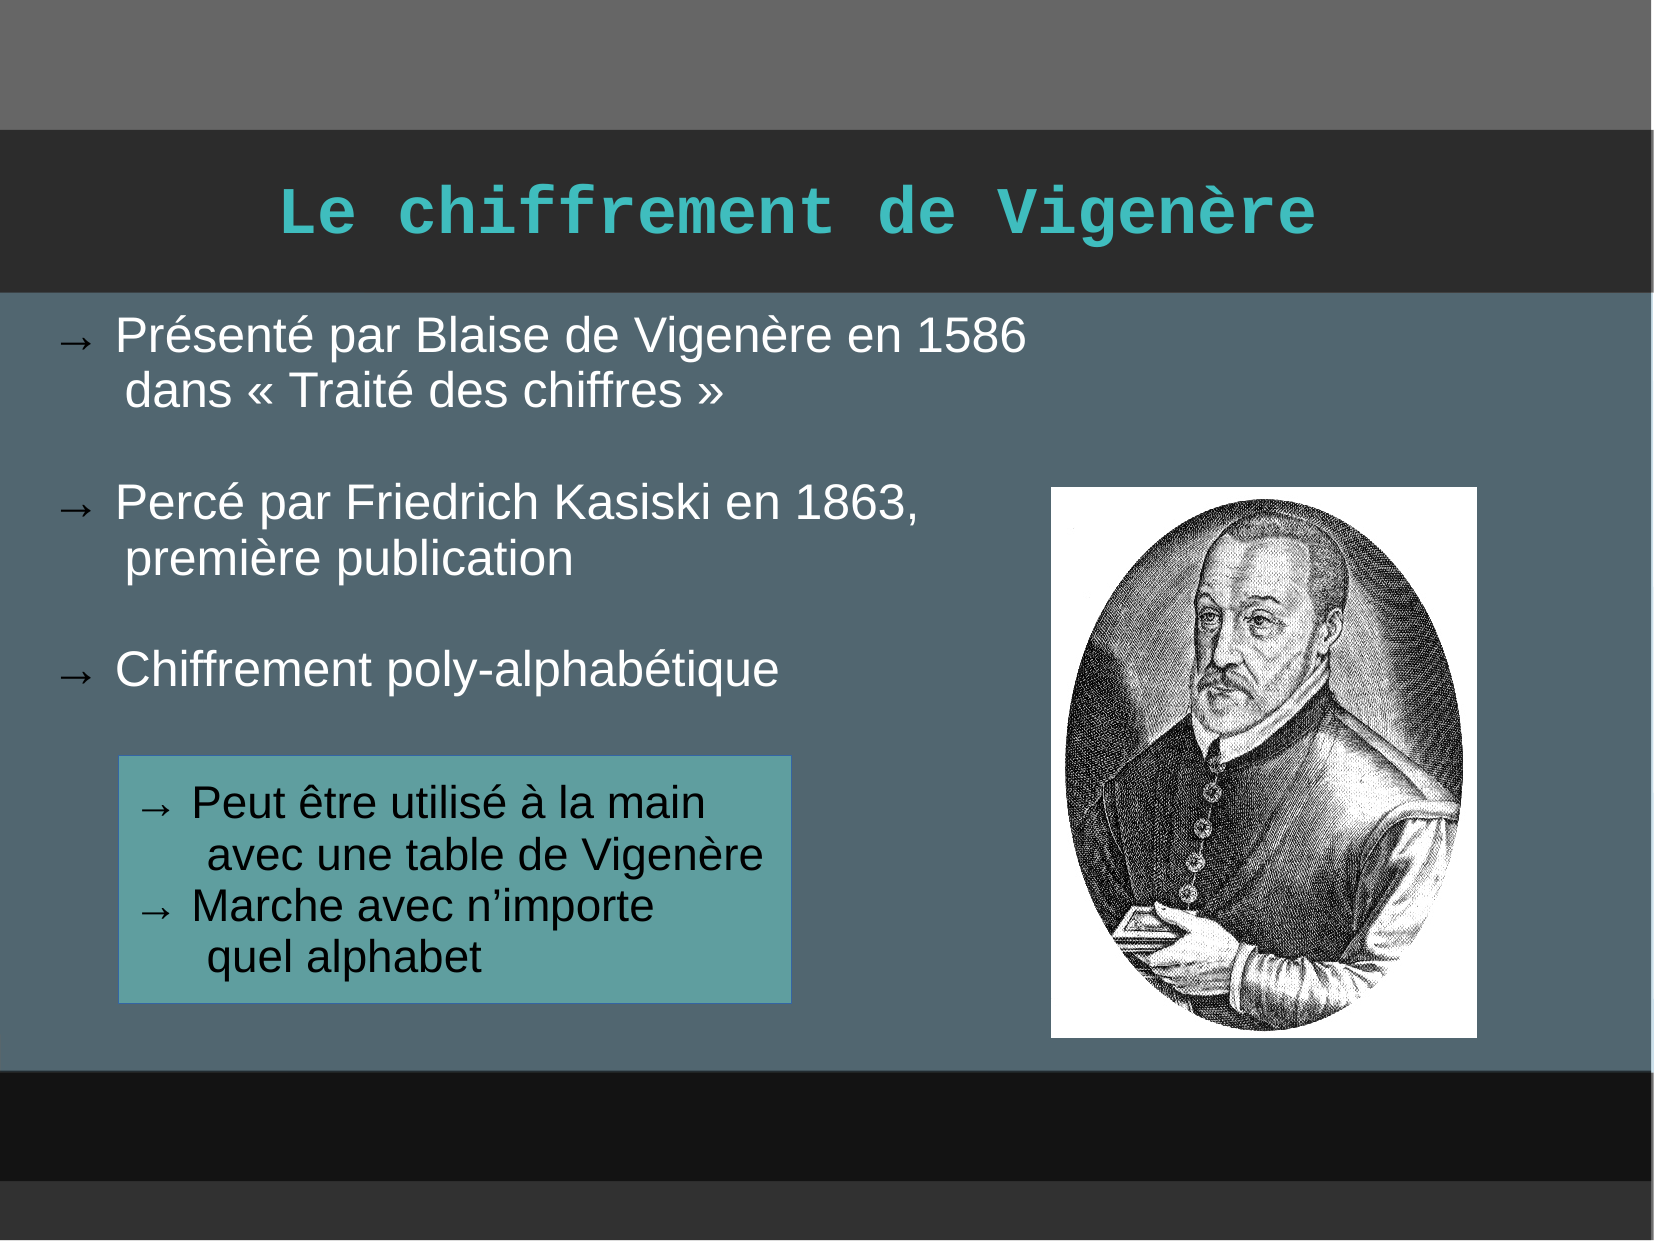

# Le chiffrement de Vigenère
→ Présenté par Blaise de Vigenère en 1586
	dans « Traité des chiffres »
→ Percé par Friedrich Kasiski en 1863,
	première publication
→ Chiffrement poly-alphabétique
→ Peut être utilisé à la main
	avec une table de Vigenère
→ Marche avec n’importe
	quel alphabet
5